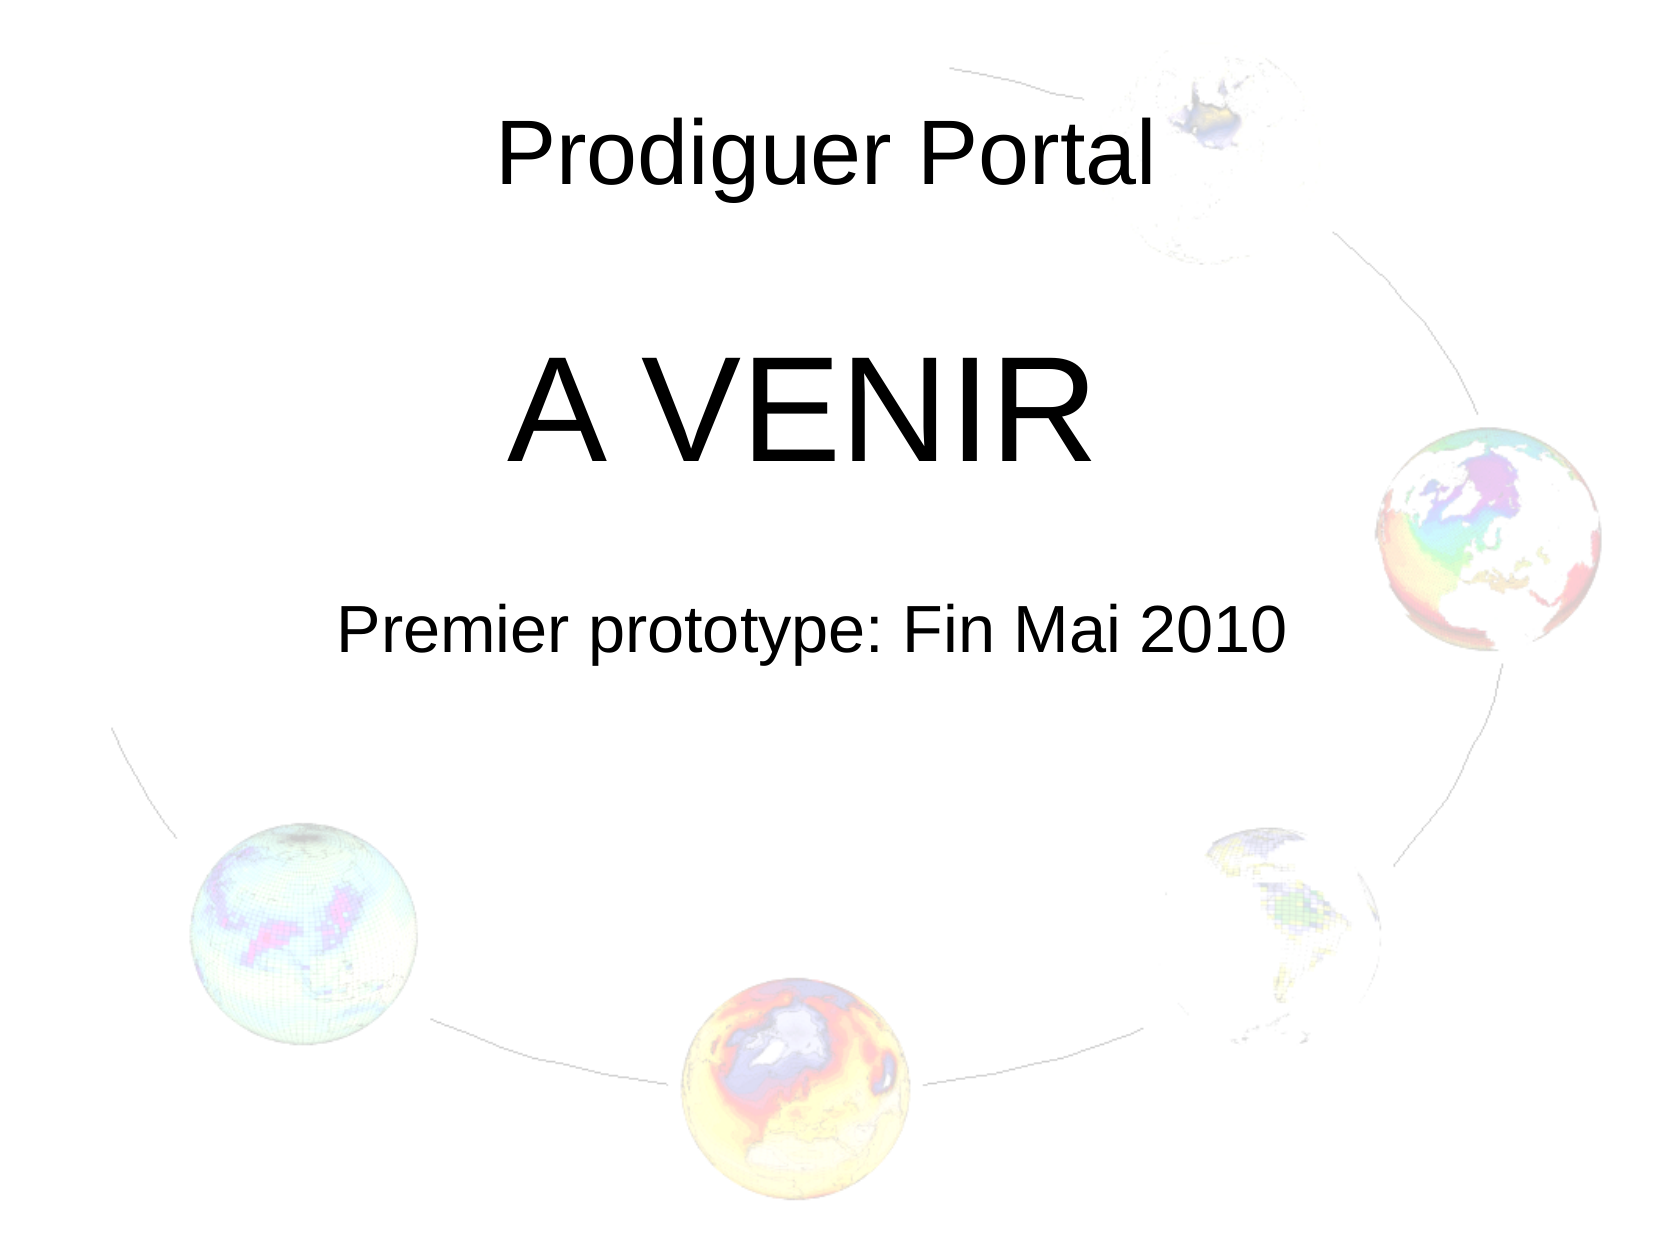

# Prodiguer Portal
A VENIR
Premier prototype: Fin Mai 2010